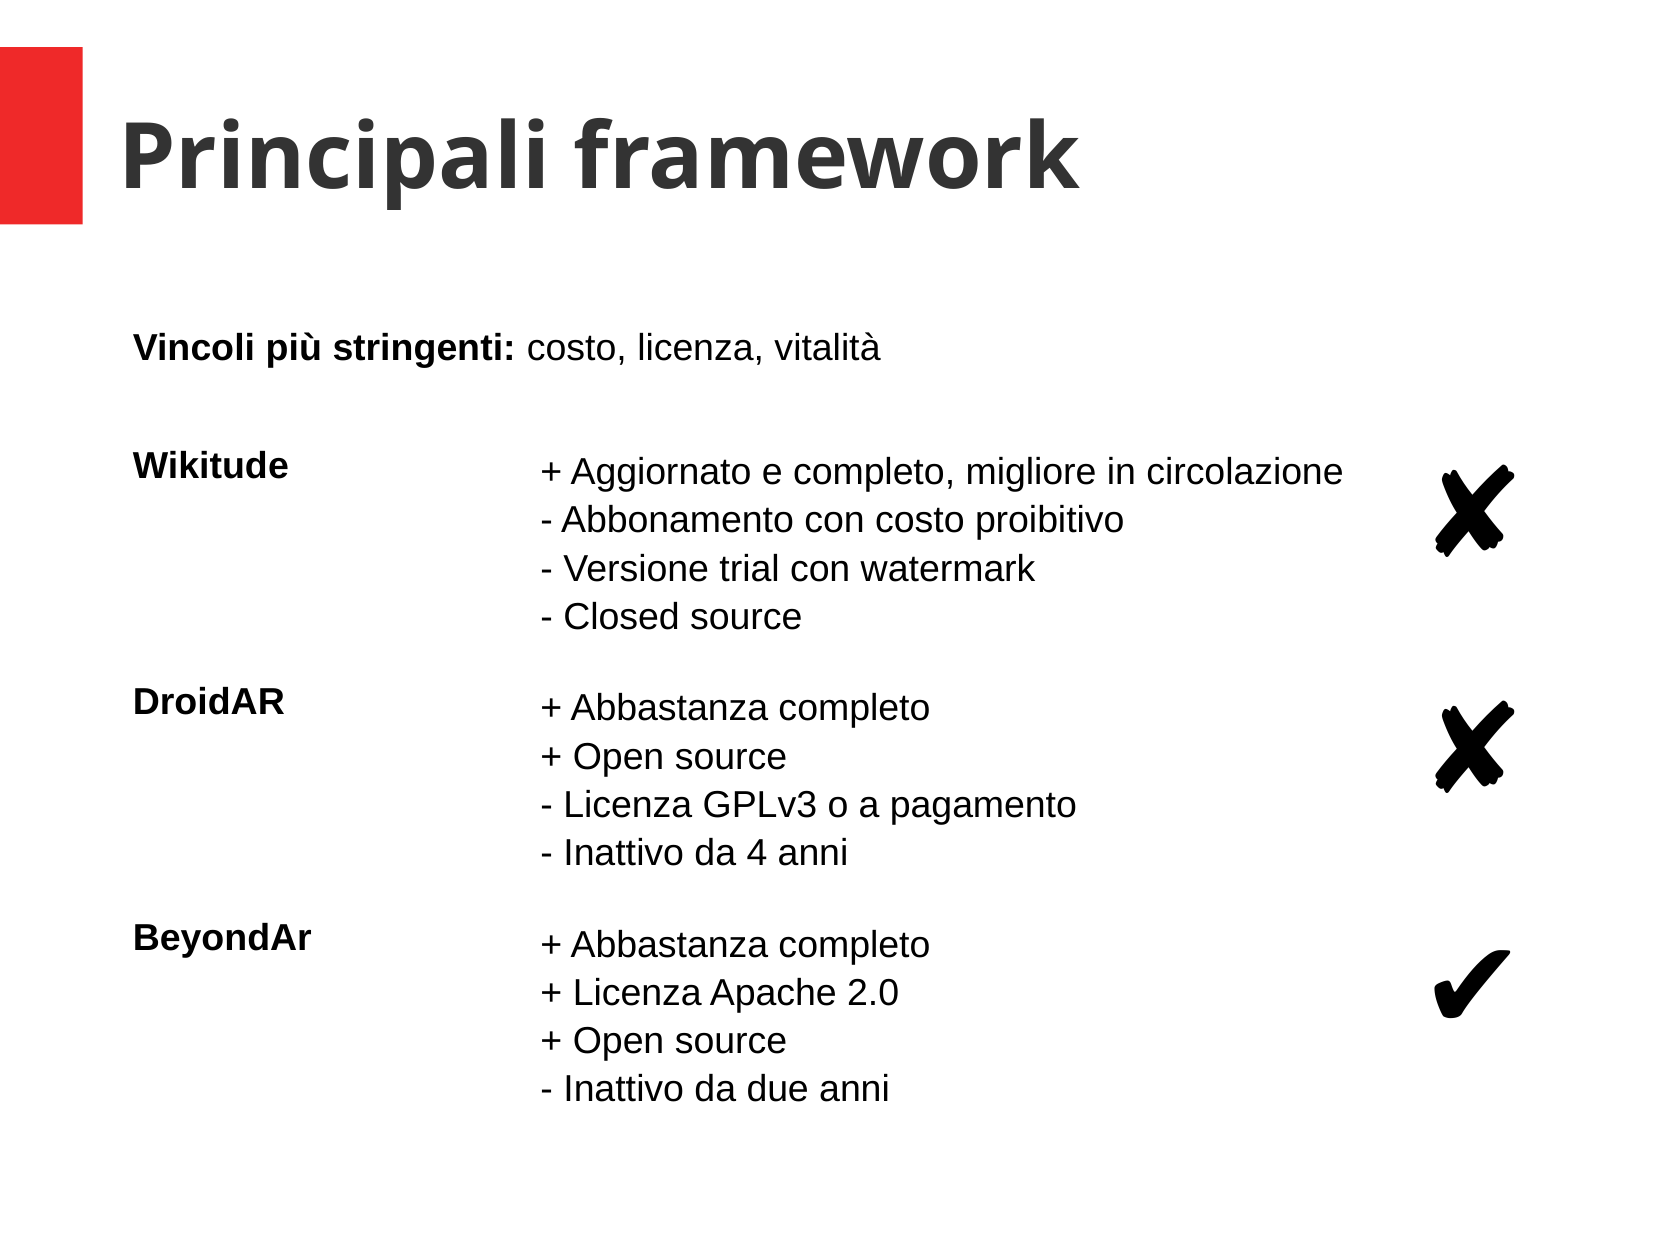

# Principali framework
Vincoli più stringenti: costo, licenza, vitalità
Wikitude
+ Aggiornato e completo, migliore in circolazione
- Abbonamento con costo proibitivo
- Versione trial con watermark
- Closed source
✘
DroidAR
+ Abbastanza completo
+ Open source
- Licenza GPLv3 o a pagamento
- Inattivo da 4 anni
✘
BeyondAr
+ Abbastanza completo
+ Licenza Apache 2.0
+ Open source
- Inattivo da due anni
✔